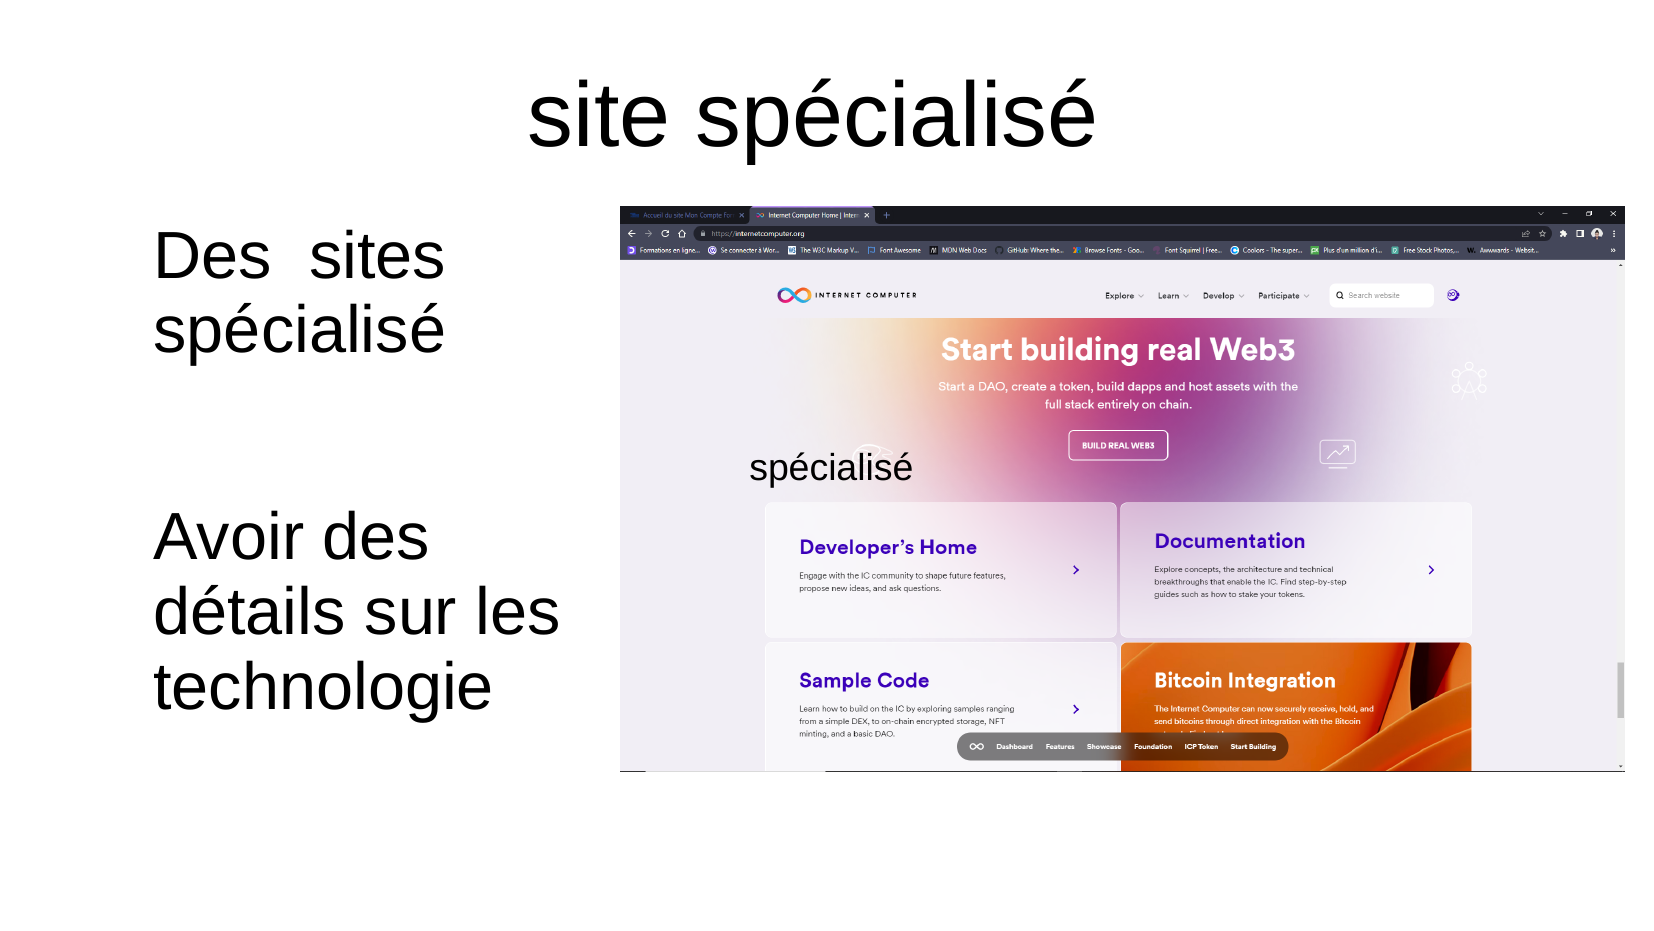

# site spécialisé
Des sites spécialisé
spécialisé
Avoir des détails sur les technologie